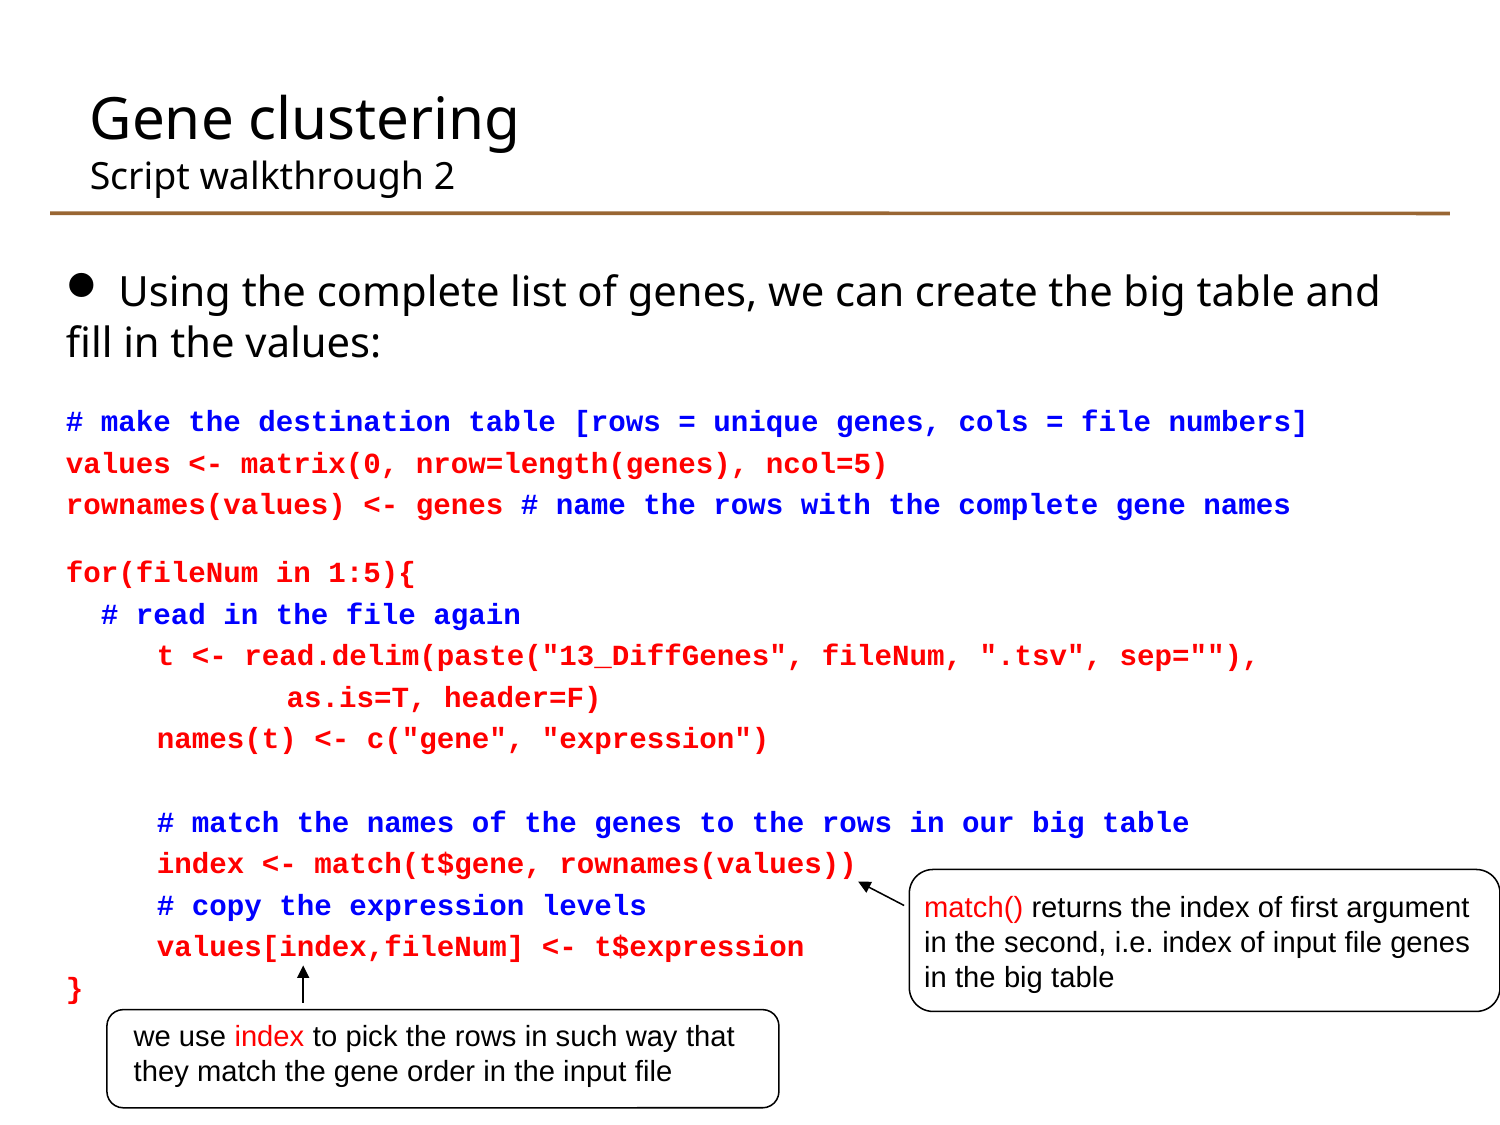

Gene clustering
Script walkthrough 2
 Using the complete list of genes, we can create the big table and fill in the values:
# make the destination table [rows = unique genes, cols = file numbers]
values <- matrix(0, nrow=length(genes), ncol=5)
rownames(values) <- genes # name the rows with the complete gene names
for(fileNum in 1:5){
 # read in the file again
	 t <- read.delim(paste("13_DiffGenes", fileNum, ".tsv", sep=""),
			as.is=T, header=F)
	 names(t) <- c("gene", "expression")
	 # match the names of the genes to the rows in our big table
	 index <- match(t$gene, rownames(values))
	 # copy the expression levels
	 values[index,fileNum] <- t$expression
}
match() returns the index of first argument in the second, i.e. index of input file genes in the big table
we use index to pick the rows in such way that they match the gene order in the input file